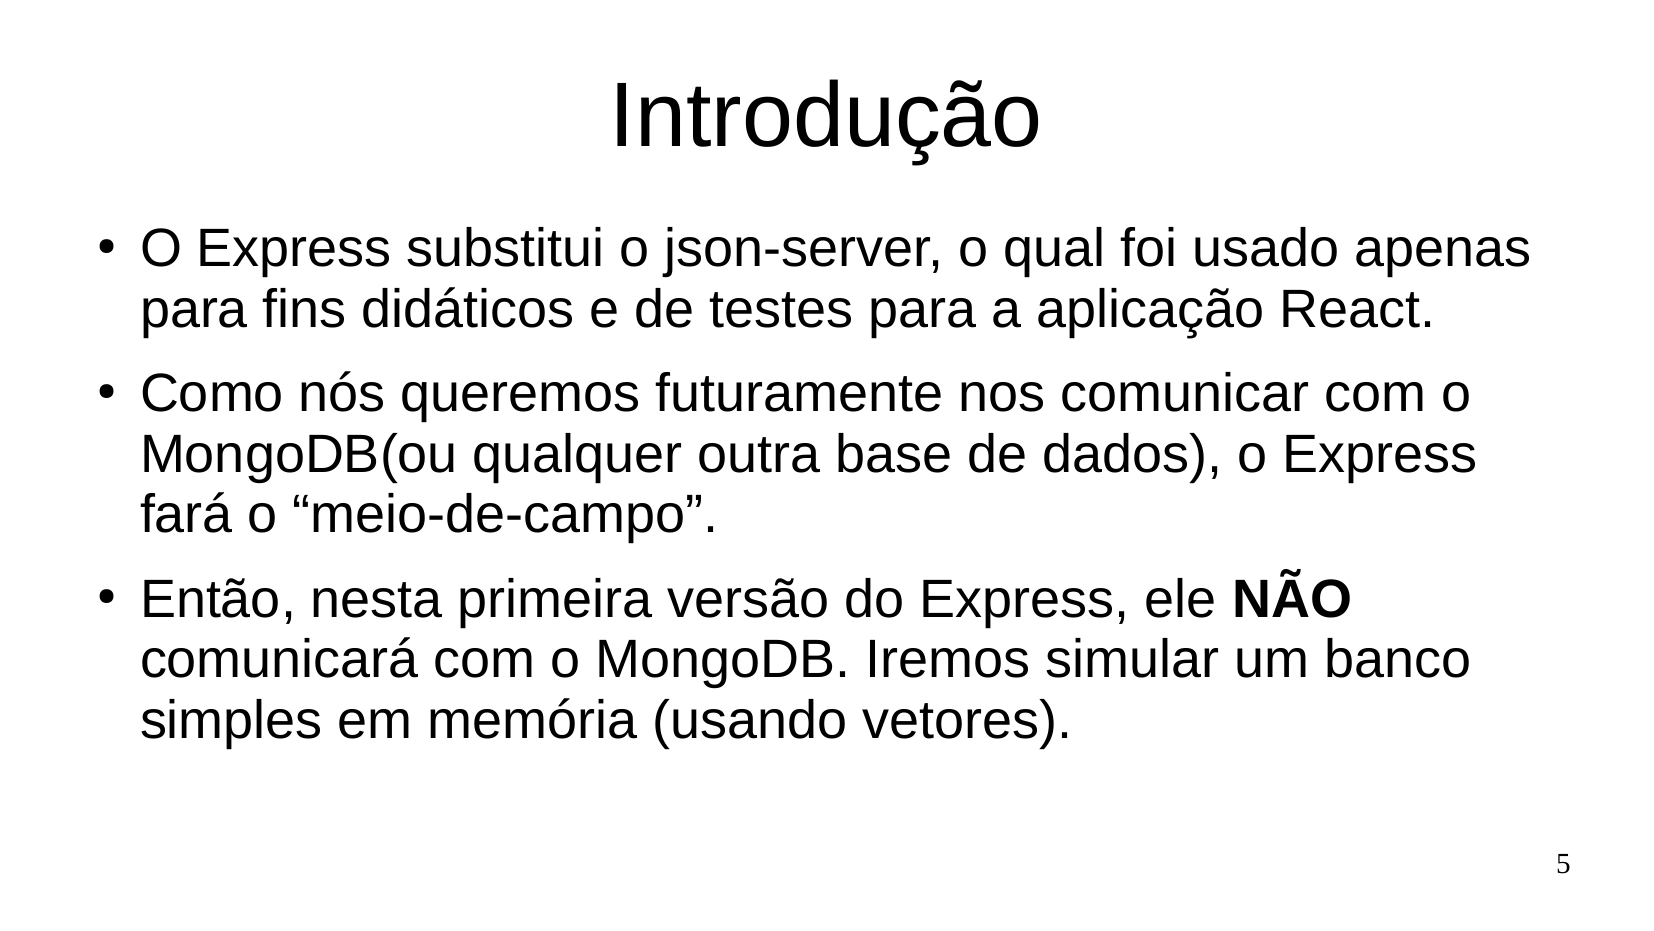

# Introdução
O Express substitui o json-server, o qual foi usado apenas para fins didáticos e de testes para a aplicação React.
Como nós queremos futuramente nos comunicar com o MongoDB(ou qualquer outra base de dados), o Express fará o “meio-de-campo”.
Então, nesta primeira versão do Express, ele NÃO comunicará com o MongoDB. Iremos simular um banco simples em memória (usando vetores).
5